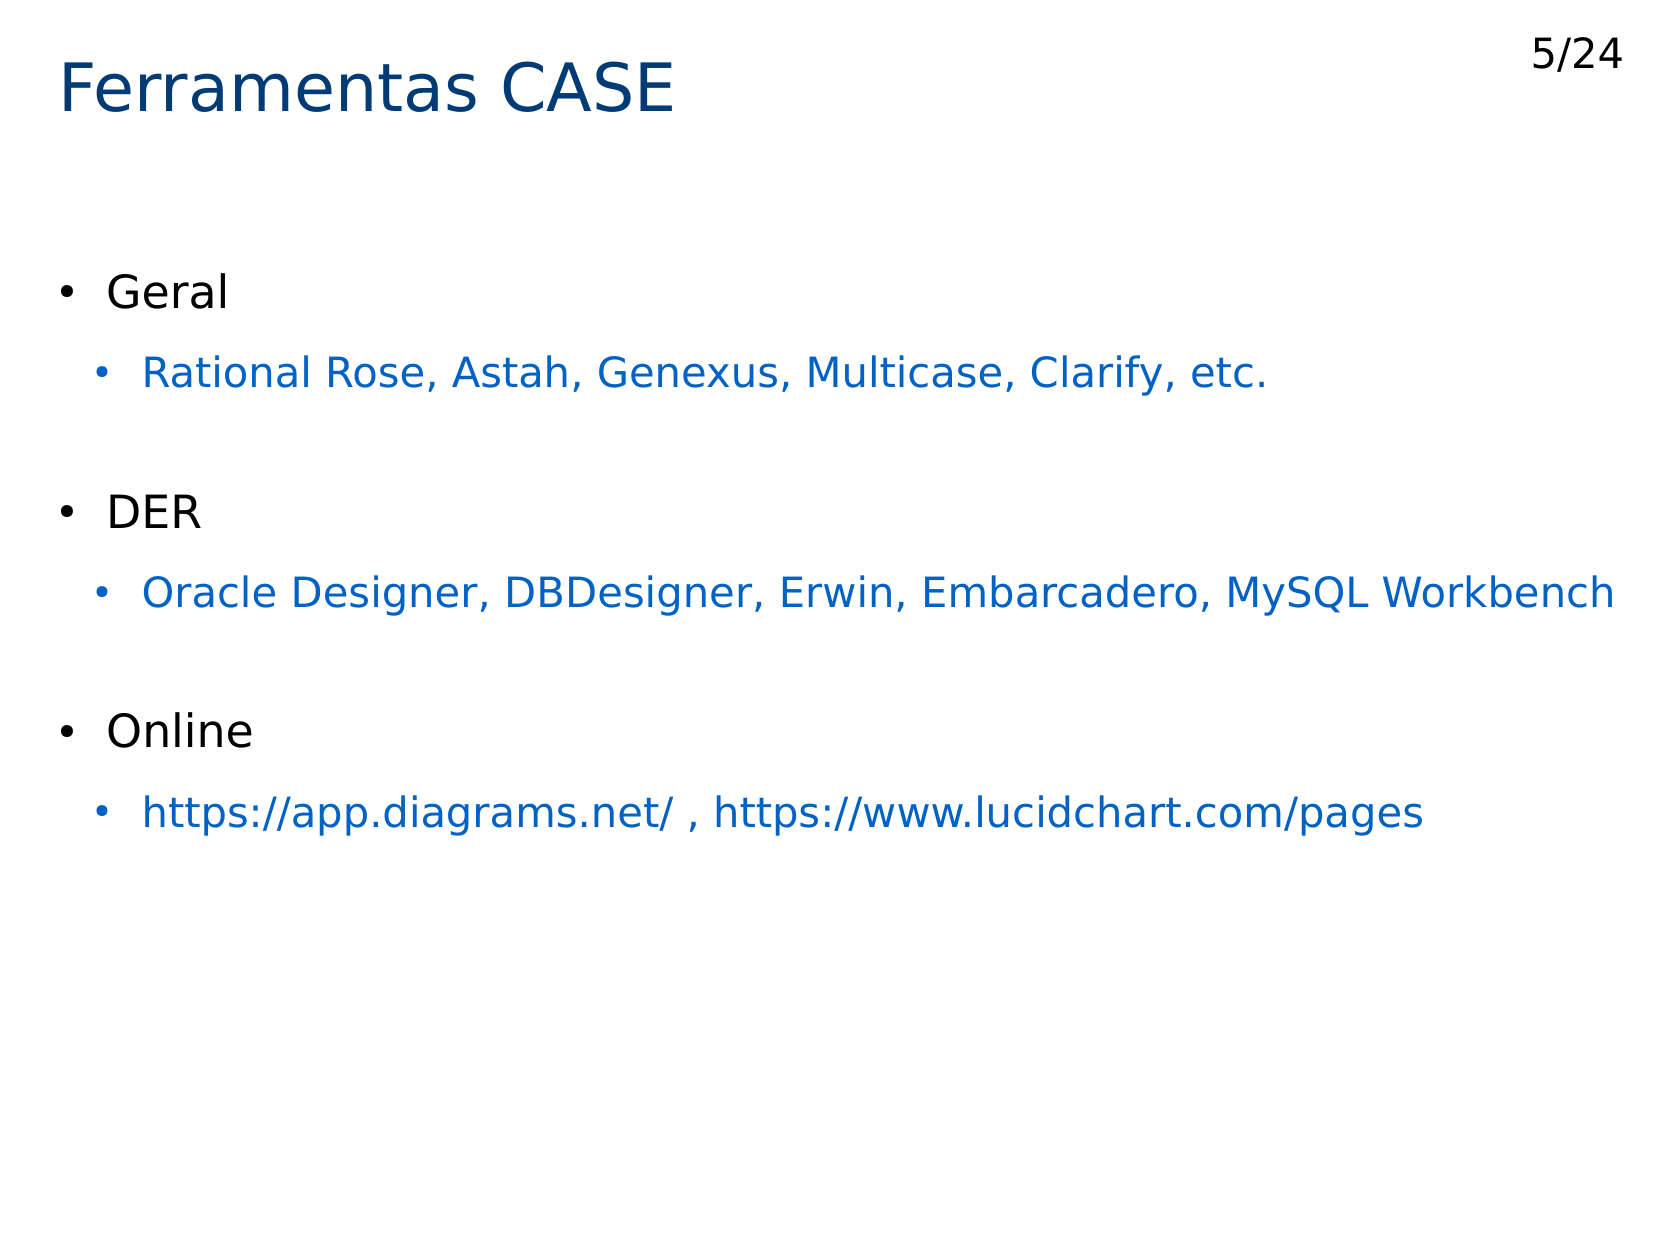

# Ferramentas CASE
5
Geral
Rational Rose, Astah, Genexus, Multicase, Clarify, etc.
DER
Oracle Designer, DBDesigner, Erwin, Embarcadero, MySQL Workbench
Online
https://app.diagrams.net/ , https://www.lucidchart.com/pages